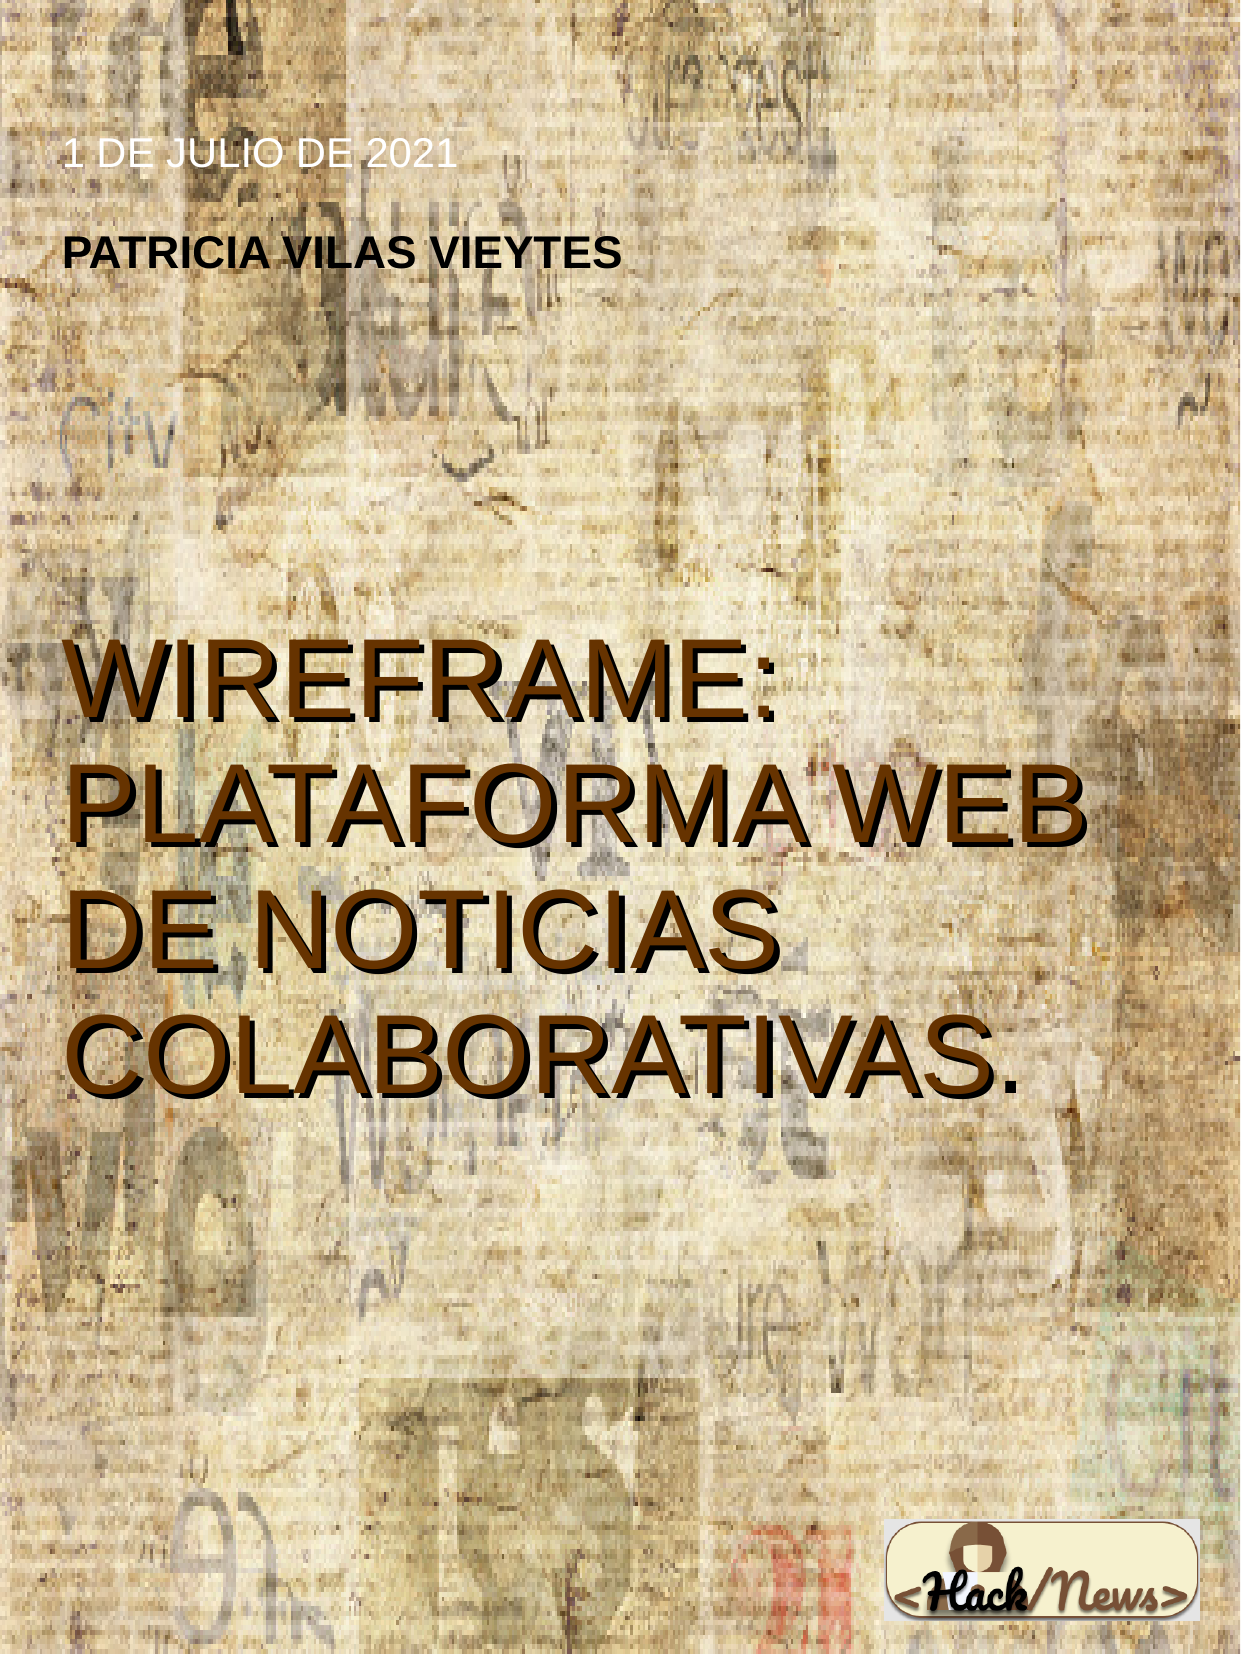

# 1 DE JULIO DE 2021 PATRICIA VILAS VIEYTES
WIREFRAME: PLATAFORMA WEB DE NOTICIAS COLABORATIVAS.